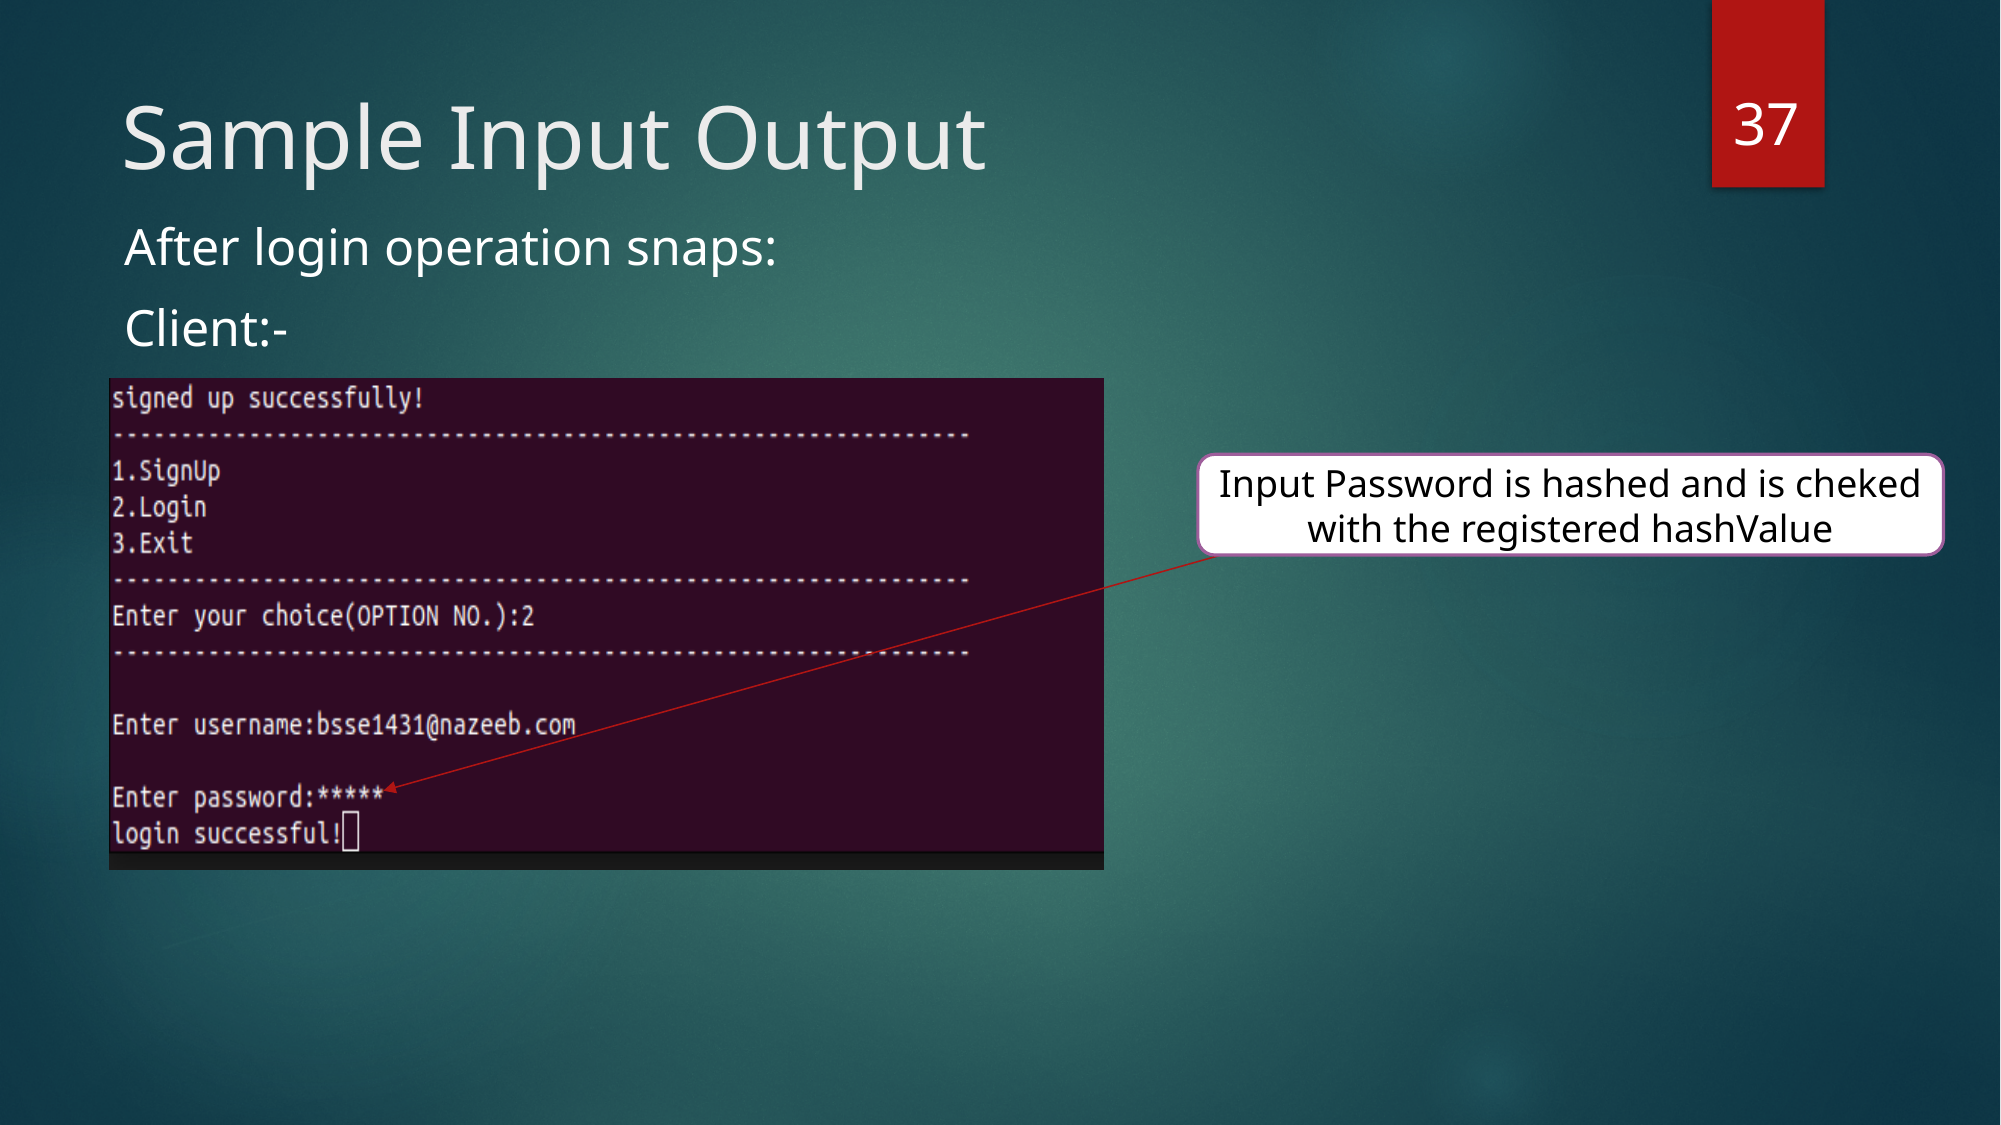

37
# Sample Input Output
After login operation snaps:
Client:-
Input Password is hashed and is cheked with the registered hashValue